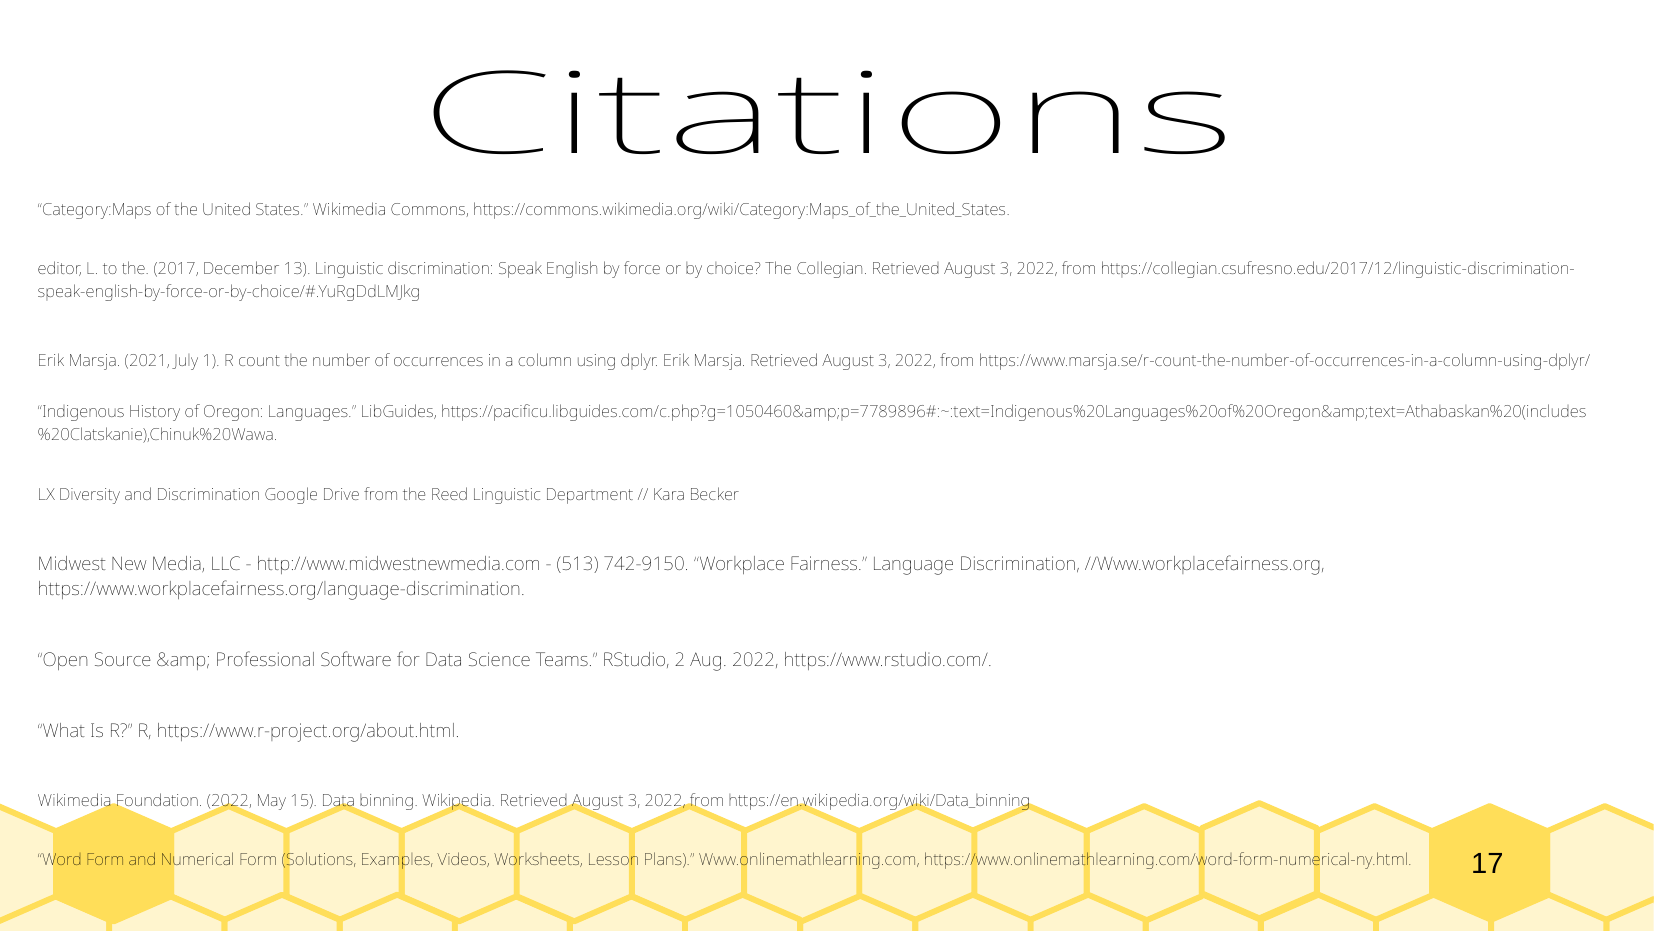

# Citations
“Category:Maps of the United States.” Wikimedia Commons, https://commons.wikimedia.org/wiki/Category:Maps_of_the_United_States.
editor, L. to the. (2017, December 13). Linguistic discrimination: Speak English by force or by choice? The Collegian. Retrieved August 3, 2022, from https://collegian.csufresno.edu/2017/12/linguistic-discrimination-speak-english-by-force-or-by-choice/#.YuRgDdLMJkg
Erik Marsja. (2021, July 1). R count the number of occurrences in a column using dplyr. Erik Marsja. Retrieved August 3, 2022, from https://www.marsja.se/r-count-the-number-of-occurrences-in-a-column-using-dplyr/
“Indigenous History of Oregon: Languages.” LibGuides, https://pacificu.libguides.com/c.php?g=1050460&amp;p=7789896#:~:text=Indigenous%20Languages%20of%20Oregon&amp;text=Athabaskan%20(includes%20Clatskanie),Chinuk%20Wawa.
LX Diversity and Discrimination Google Drive from the Reed Linguistic Department // Kara Becker
Midwest New Media, LLC - http://www.midwestnewmedia.com - (513) 742-9150. “Workplace Fairness.” Language Discrimination, //Www.workplacefairness.org, https://www.workplacefairness.org/language-discrimination.
“Open Source &amp; Professional Software for Data Science Teams.” RStudio, 2 Aug. 2022, https://www.rstudio.com/.
“What Is R?” R, https://www.r-project.org/about.html.
Wikimedia Foundation. (2022, May 15). Data binning. Wikipedia. Retrieved August 3, 2022, from https://en.wikipedia.org/wiki/Data_binning
“Word Form and Numerical Form (Solutions, Examples, Videos, Worksheets, Lesson Plans).” Www.onlinemathlearning.com, https://www.onlinemathlearning.com/word-form-numerical-ny.html.